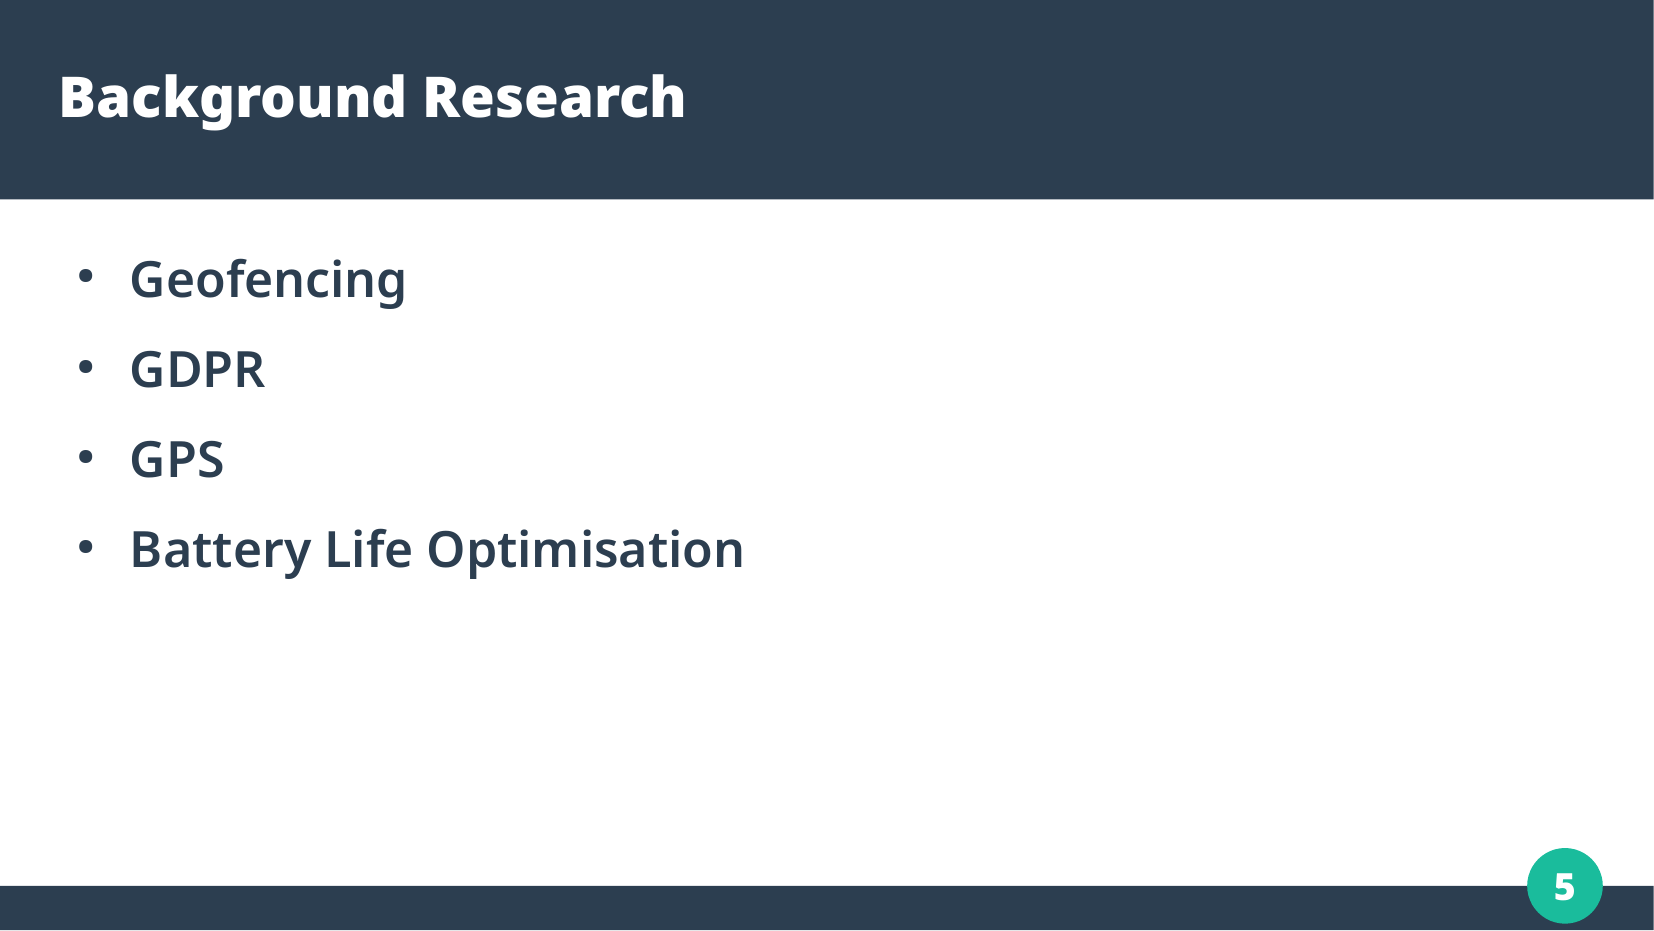

# Background Research
Geofencing
GDPR
GPS
Battery Life Optimisation